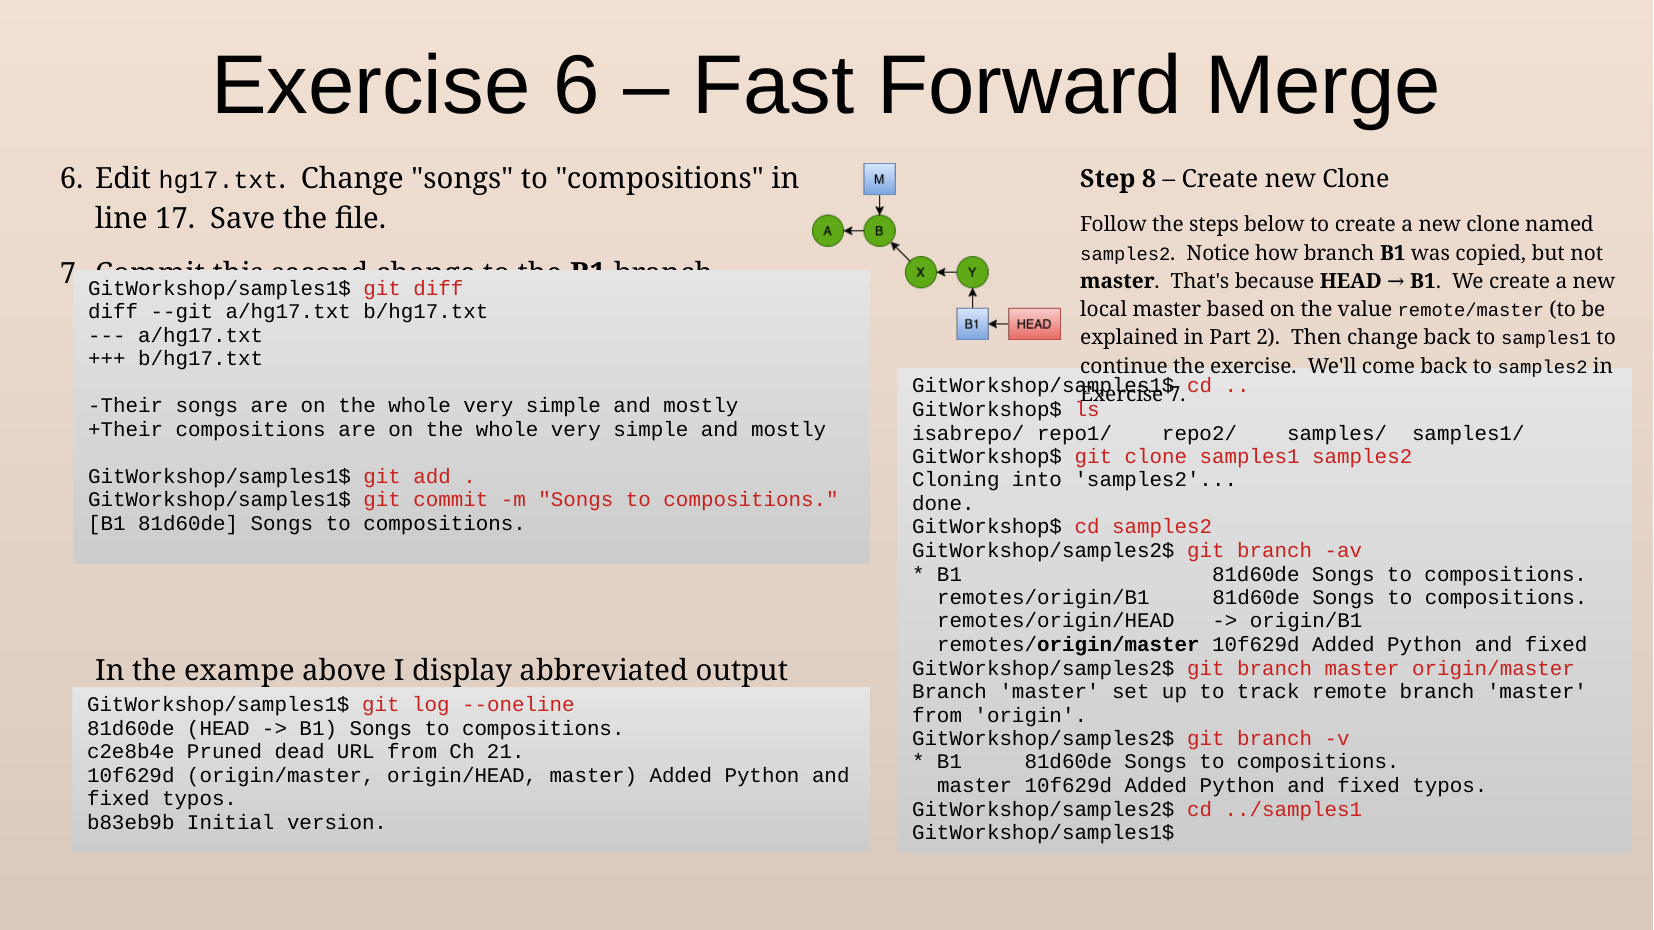

# Exercise 6 – Fast Forward Merge
Edit hg17.txt. Change "songs" to "compositions" in line 17. Save the file.
Commit this second change to the B1 branch.
In the exampe above I display abbreviated output from the diff command. Below the log reflects that HEAD → B1 and is two steps ahead of master.
Step 8 – Create new Clone
Follow the steps below to create a new clone named samples2. Notice how branch B1 was copied, but not master. That's because HEAD → B1. We create a new local master based on the value remote/master (to be explained in Part 2). Then change back to samples1 to continue the exercise. We'll come back to samples2 in Exercise 7.
GitWorkshop/samples1$ git diff
diff --git a/hg17.txt b/hg17.txt
--- a/hg17.txt
+++ b/hg17.txt
-Their songs are on the whole very simple and mostly
+Their compositions are on the whole very simple and mostly
GitWorkshop/samples1$ git add .
GitWorkshop/samples1$ git commit -m "Songs to compositions."
[B1 81d60de] Songs to compositions.
GitWorkshop/samples1$ cd ..
GitWorkshop$ ls
isabrepo/ repo1/ repo2/ samples/ samples1/
GitWorkshop$ git clone samples1 samples2
Cloning into 'samples2'...
done.
GitWorkshop$ cd samples2
GitWorkshop/samples2$ git branch -av
* B1 81d60de Songs to compositions.
 remotes/origin/B1 81d60de Songs to compositions.
 remotes/origin/HEAD -> origin/B1
 remotes/origin/master 10f629d Added Python and fixed
GitWorkshop/samples2$ git branch master origin/master
Branch 'master' set up to track remote branch 'master' from 'origin'.
GitWorkshop/samples2$ git branch -v
* B1 81d60de Songs to compositions.
 master 10f629d Added Python and fixed typos.
GitWorkshop/samples2$ cd ../samples1
GitWorkshop/samples1$
GitWorkshop/samples1$ git log --oneline
81d60de (HEAD -> B1) Songs to compositions.
c2e8b4e Pruned dead URL from Ch 21.
10f629d (origin/master, origin/HEAD, master) Added Python and fixed typos.
b83eb9b Initial version.